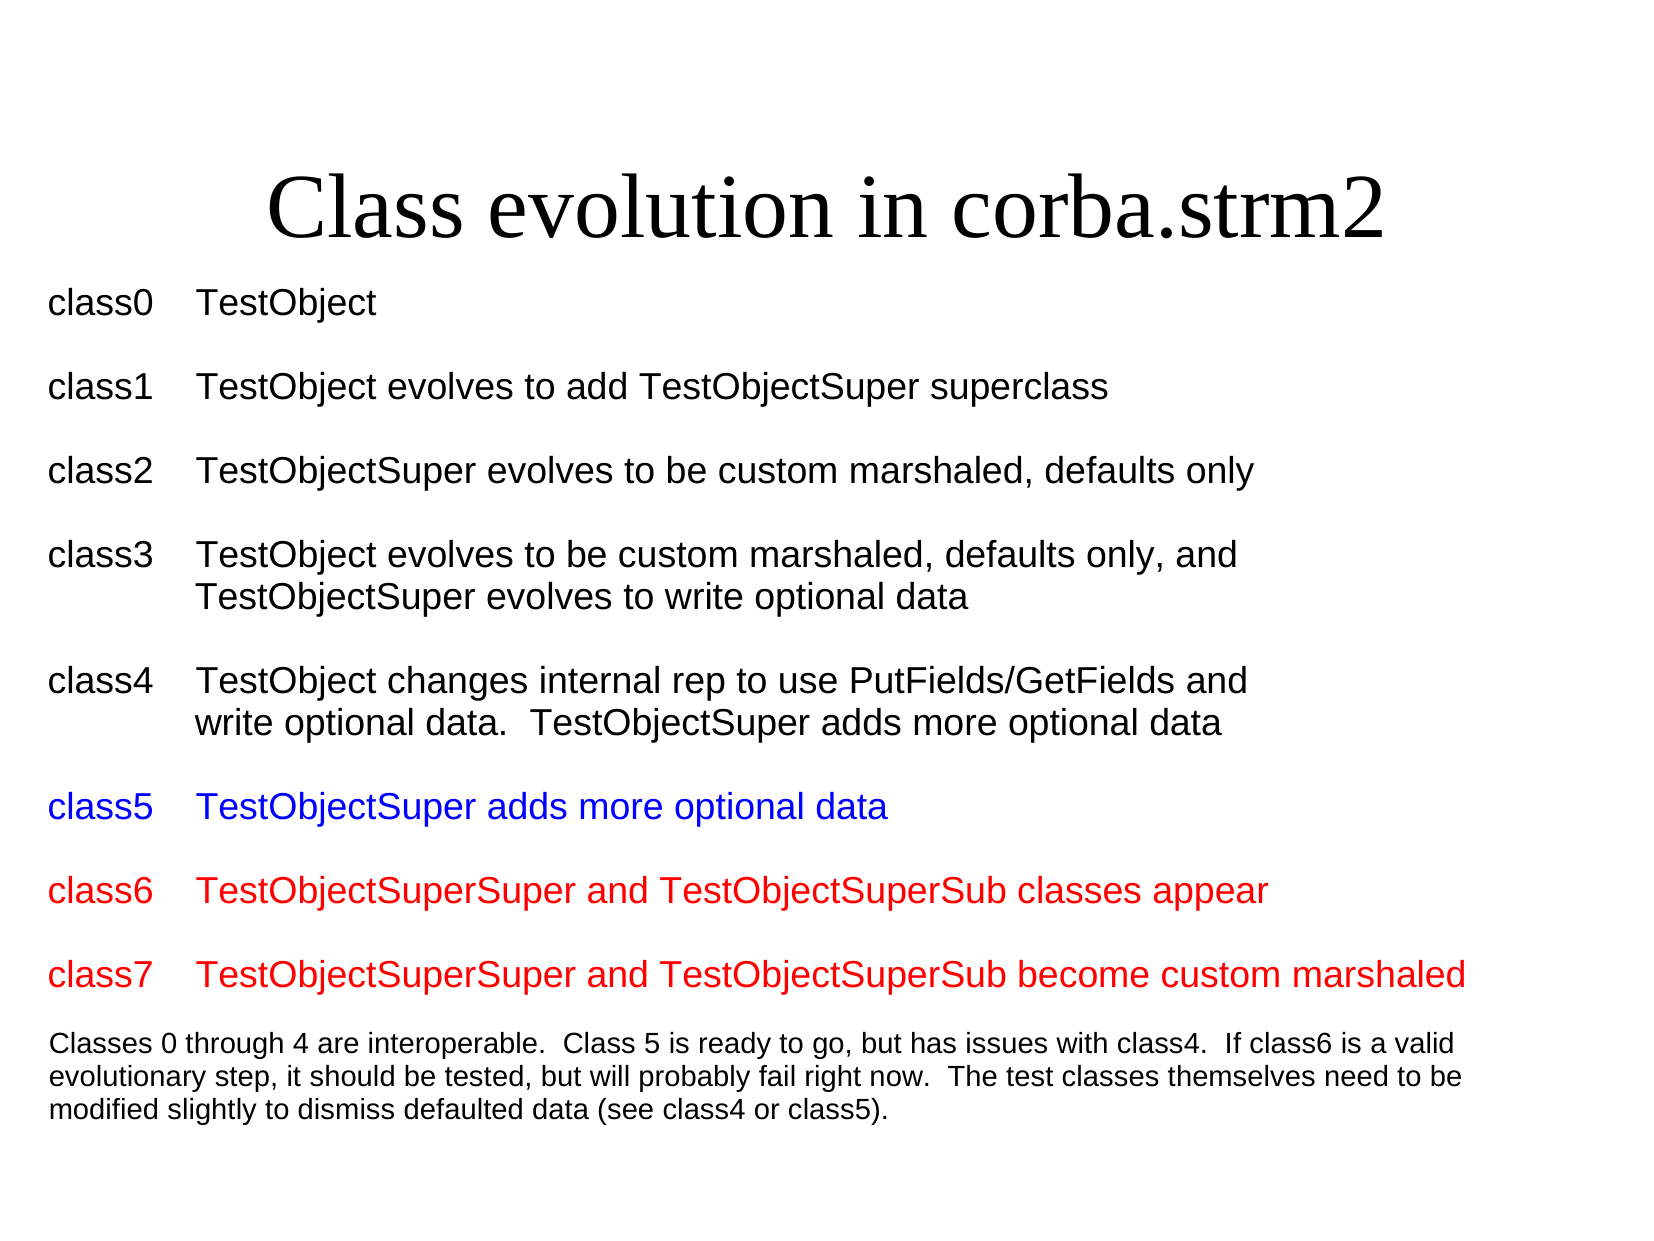

# Class evolution in corba.strm2
class0 TestObject
class1 TestObject evolves to add TestObjectSuper superclass
class2 TestObjectSuper evolves to be custom marshaled, defaults only
class3 TestObject evolves to be custom marshaled, defaults only, and
 TestObjectSuper evolves to write optional data
class4 TestObject changes internal rep to use PutFields/GetFields and
 write optional data. TestObjectSuper adds more optional data
class5 TestObjectSuper adds more optional data
class6 TestObjectSuperSuper and TestObjectSuperSub classes appear
class7 TestObjectSuperSuper and TestObjectSuperSub become custom marshaled
Classes 0 through 4 are interoperable. Class 5 is ready to go, but has issues with class4. If class6 is a valid evolutionary step, it should be tested, but will probably fail right now. The test classes themselves need to be modified slightly to dismiss defaulted data (see class4 or class5).